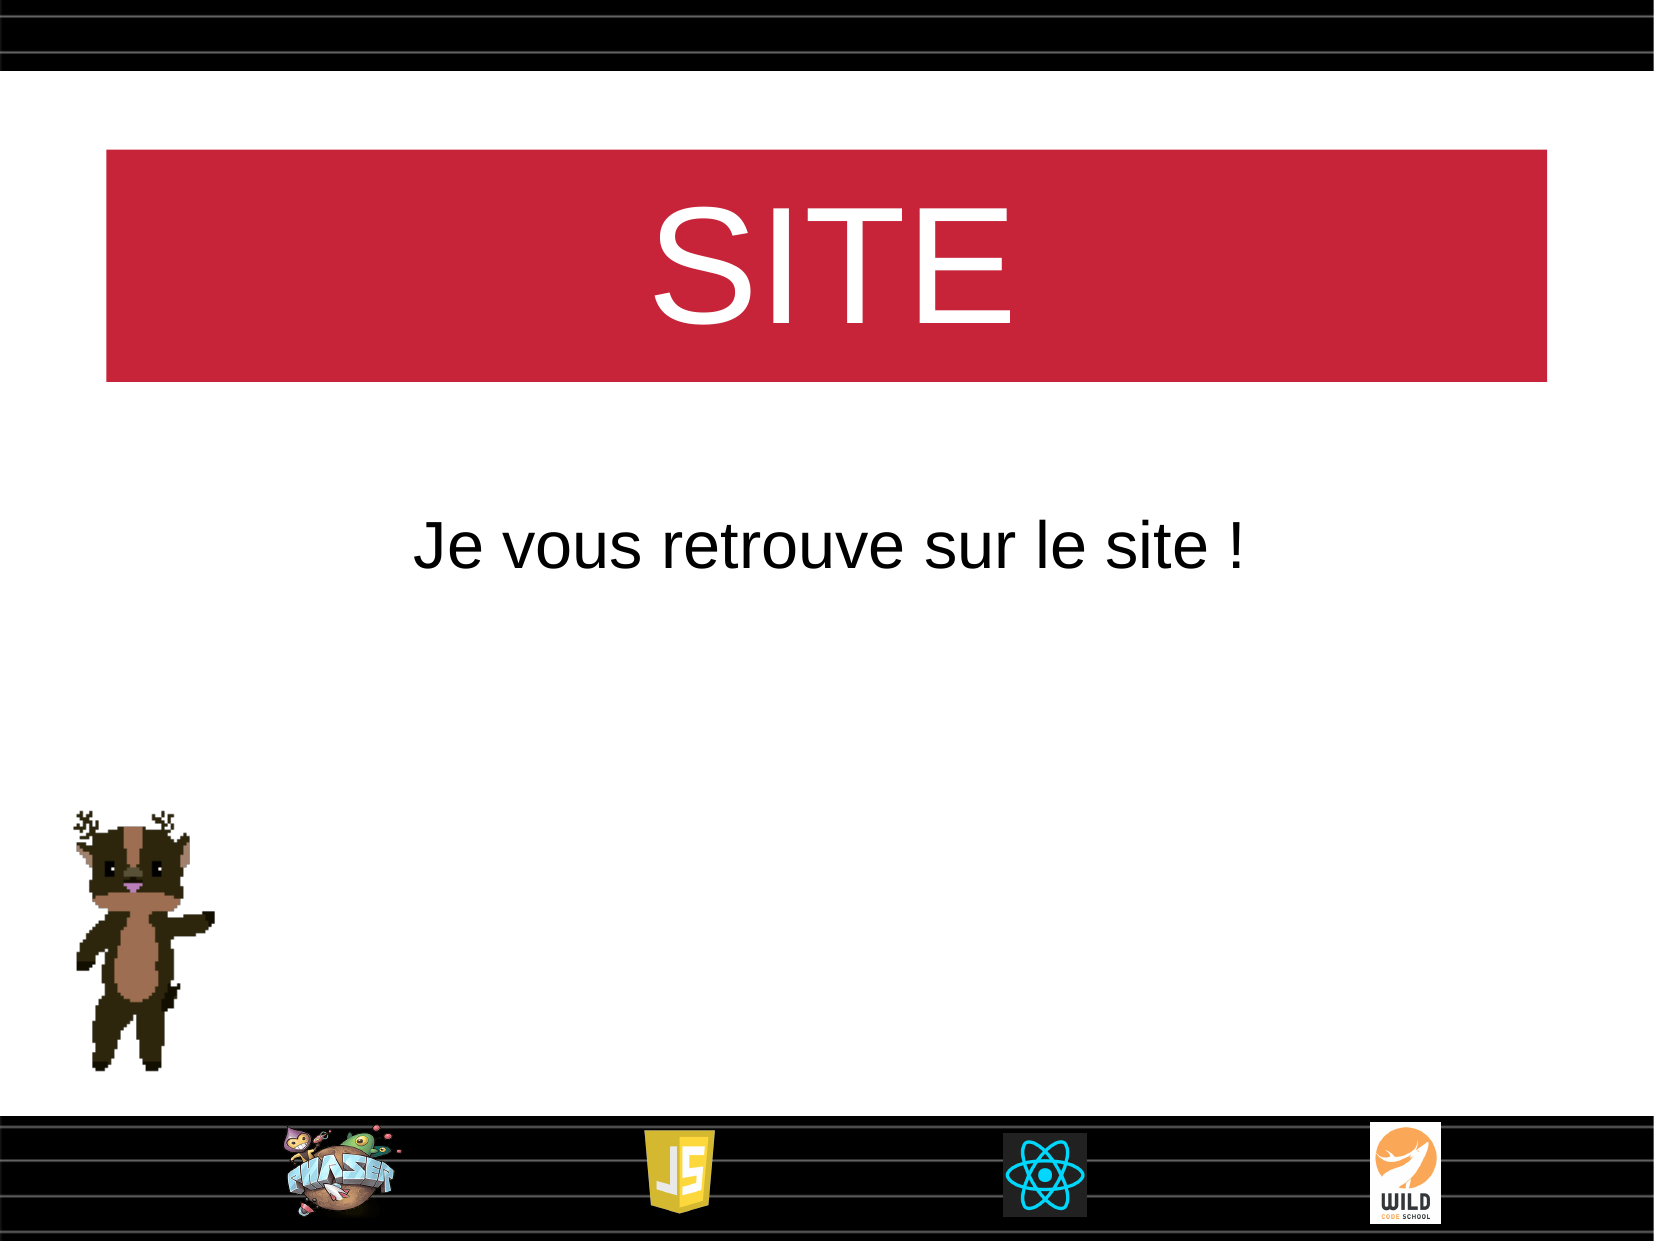

# SITE
Je vous retrouve sur le site !